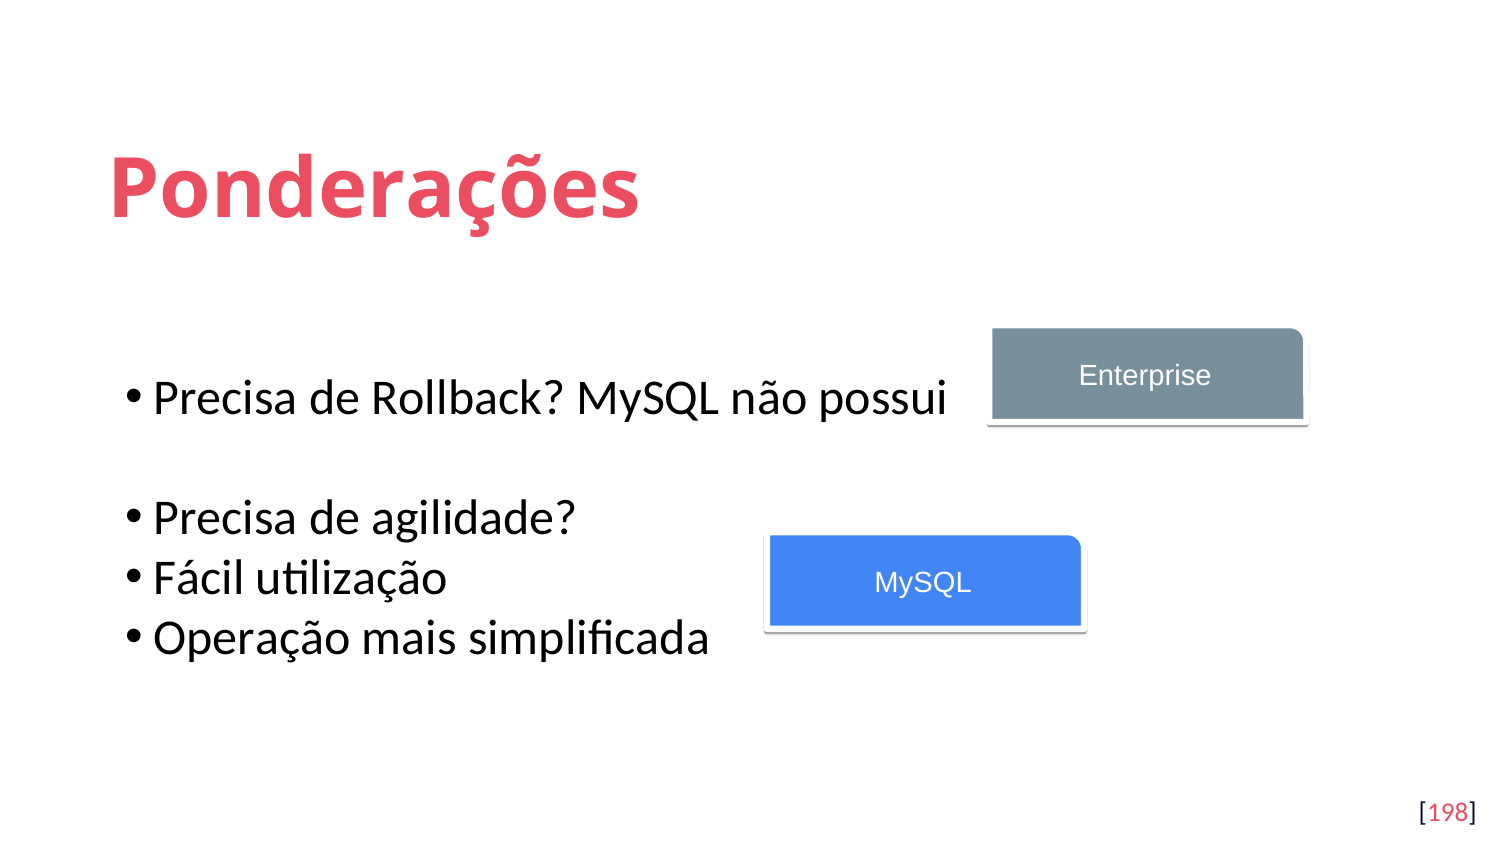

Ponderações
Precisa de Rollback? MySQL não possui
Precisa de agilidade?
Fácil utilização
Operação mais simplificada
Enterprise
MySQL